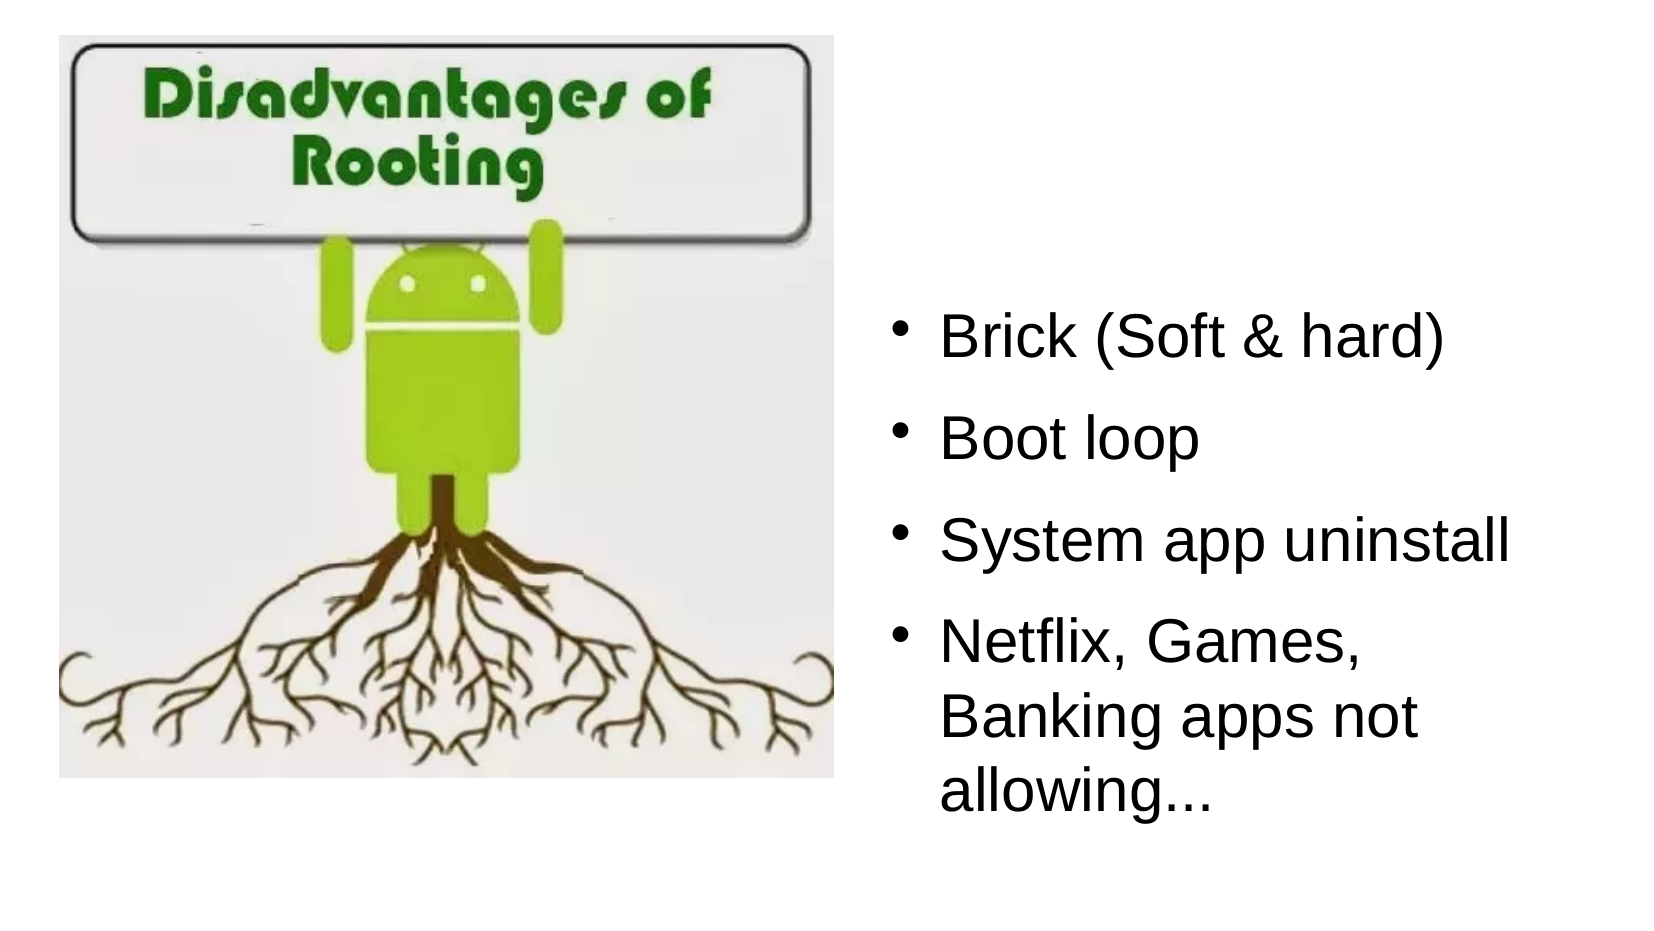

Brick (Soft & hard)
Boot loop
System app uninstall
Netflix, Games, Banking apps not allowing...